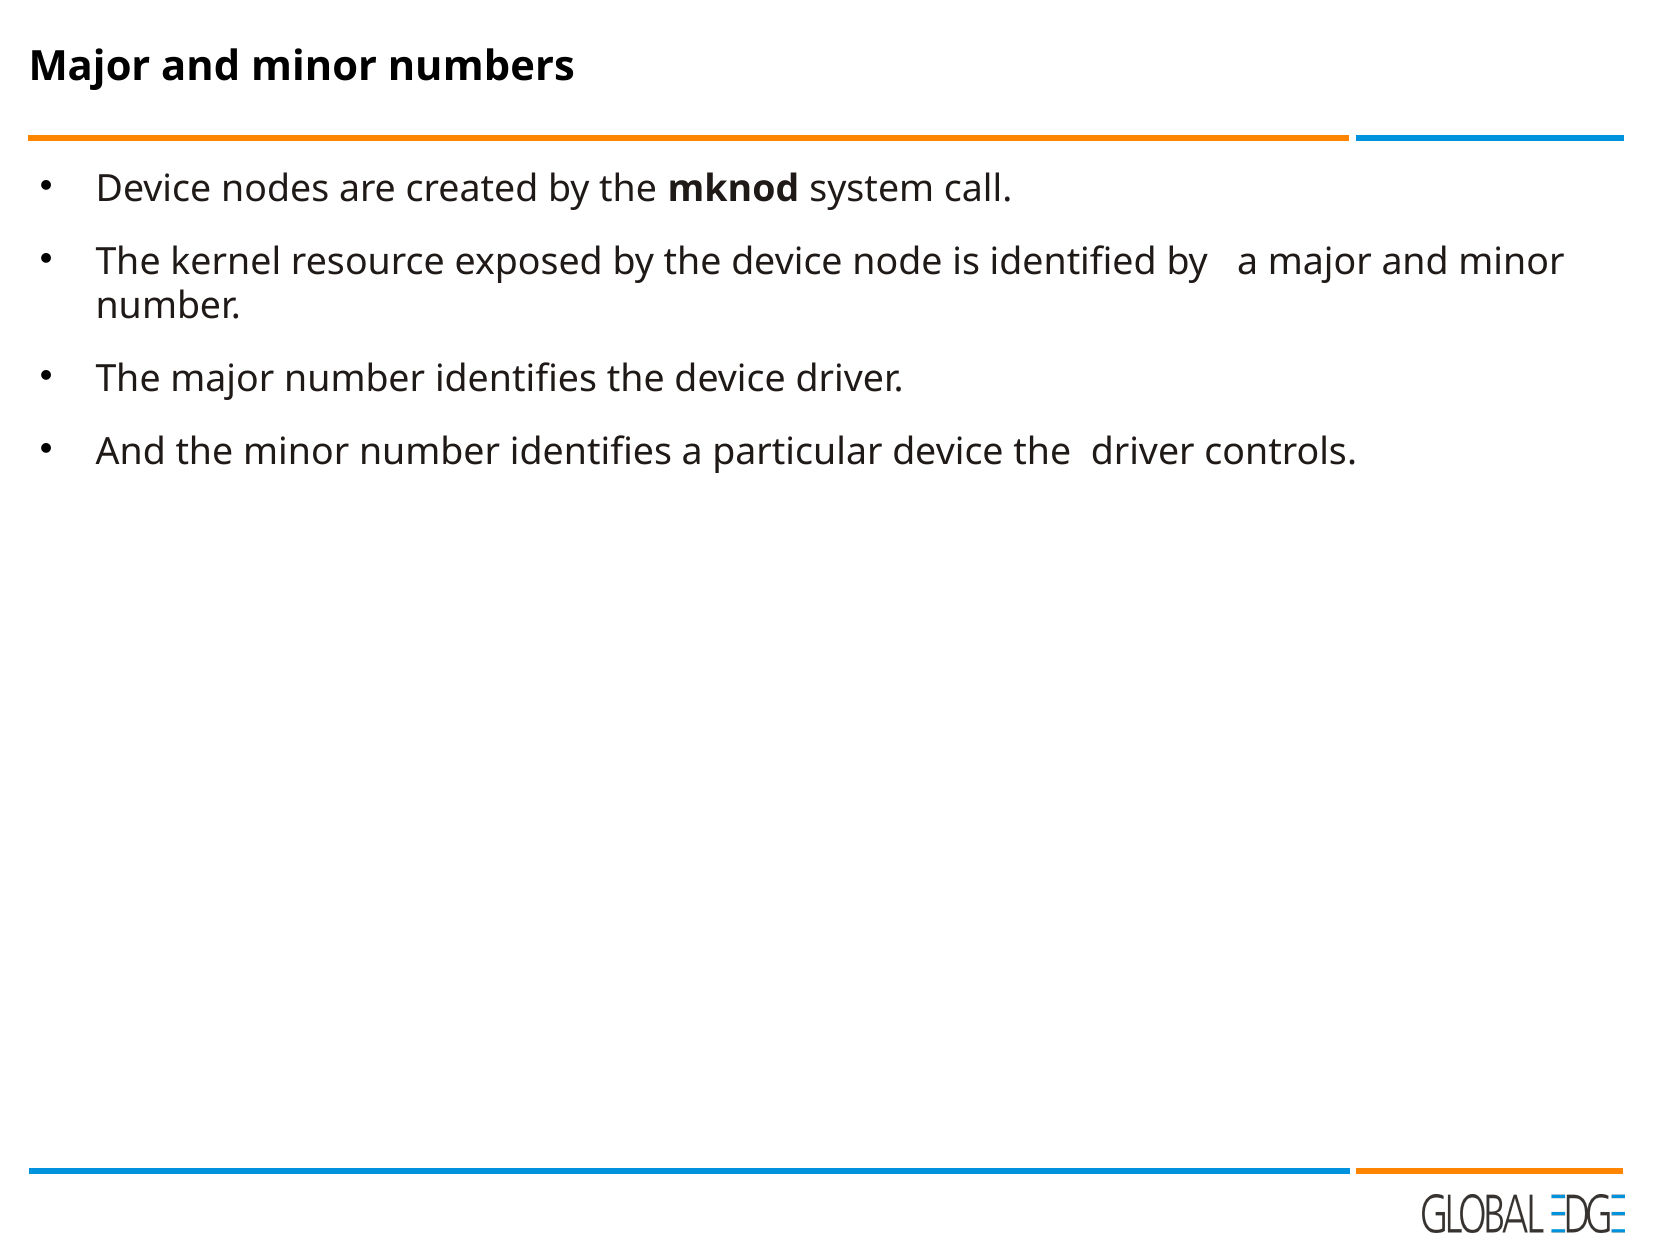

# Major and minor numbers
Device nodes are created by the mknod system call.
The kernel resource exposed by the device node is identified by a major and minor number.
The major number identifies the device driver.
And the minor number identifies a particular device the driver controls.